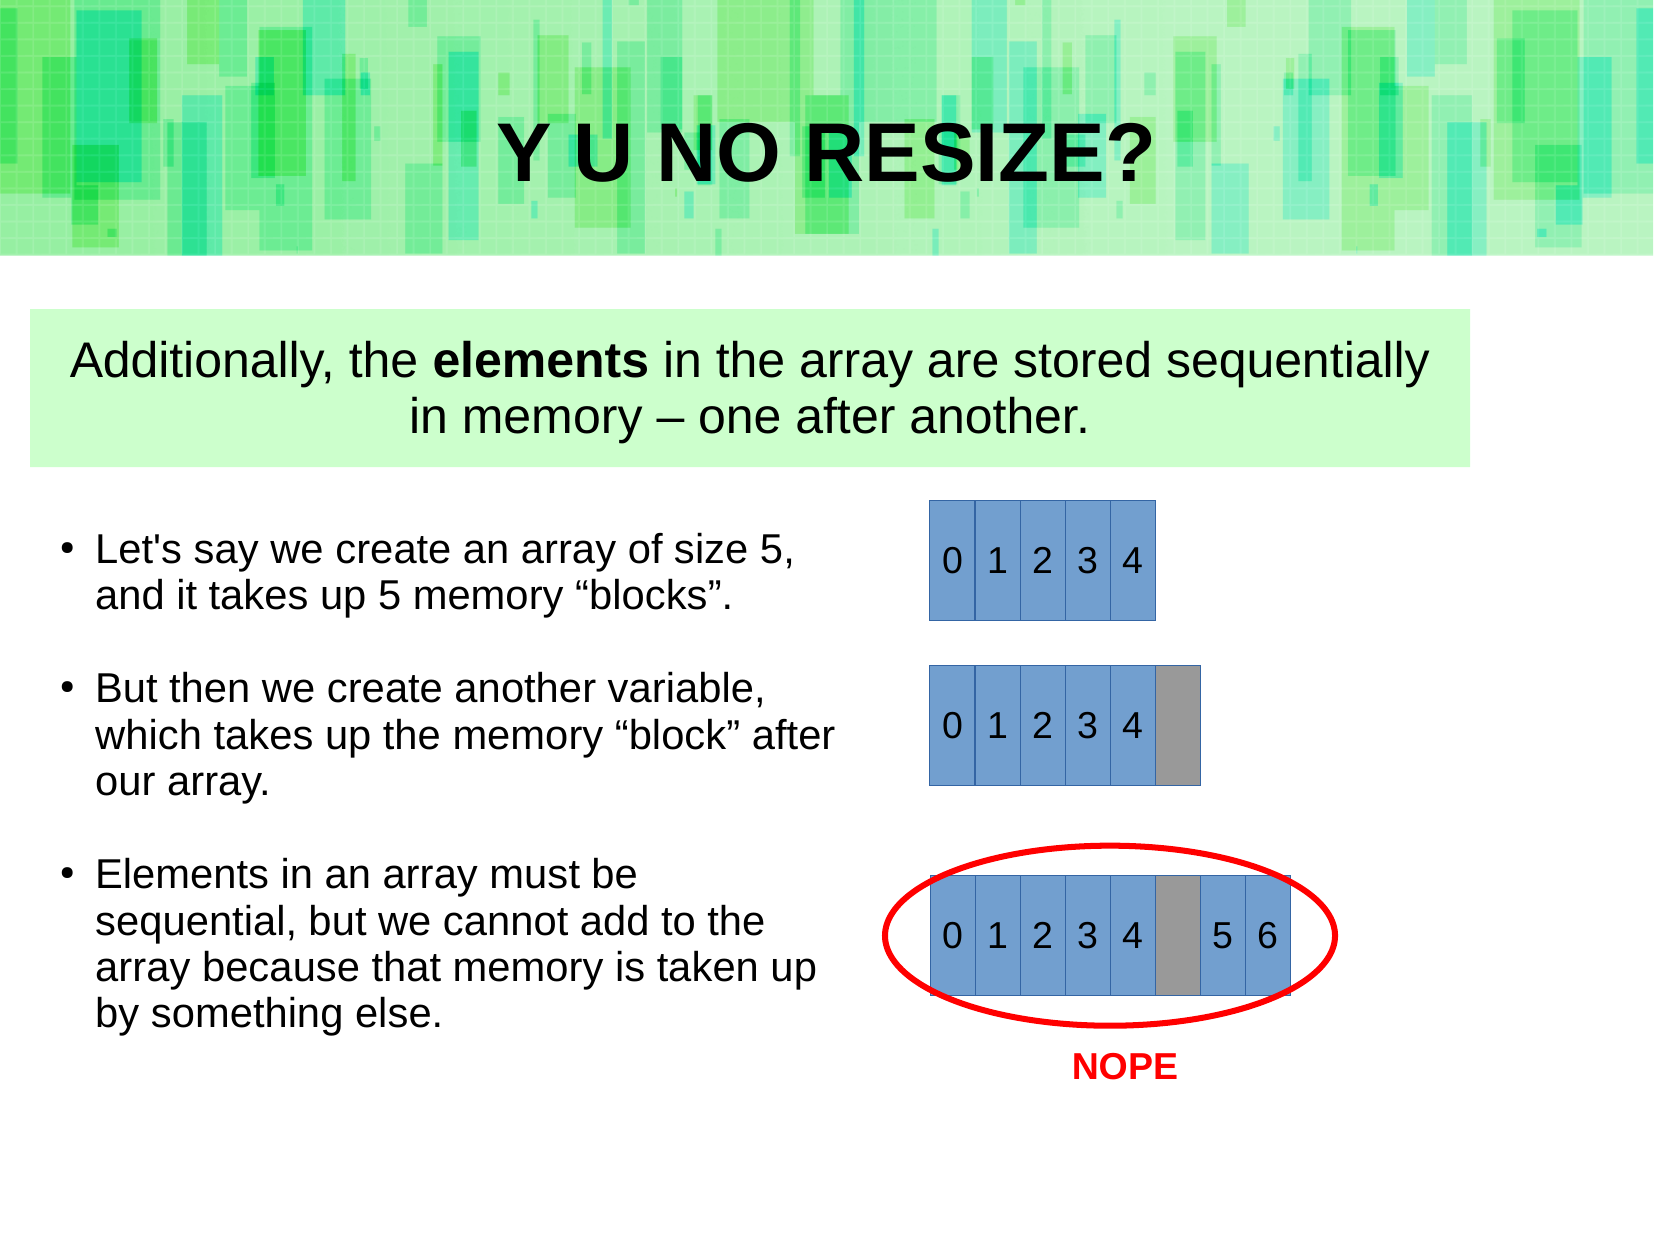

# Y U NO RESIZE?
Additionally, the elements in the array are stored sequentially in memory – one after another.
0
1
2
3
4
Let's say we create an array of size 5, and it takes up 5 memory “blocks”.
But then we create another variable, which takes up the memory “block” after our array.
Elements in an array must be sequential, but we cannot add to the array because that memory is taken up by something else.
0
1
2
3
4
0
1
2
3
4
5
6
NOPE